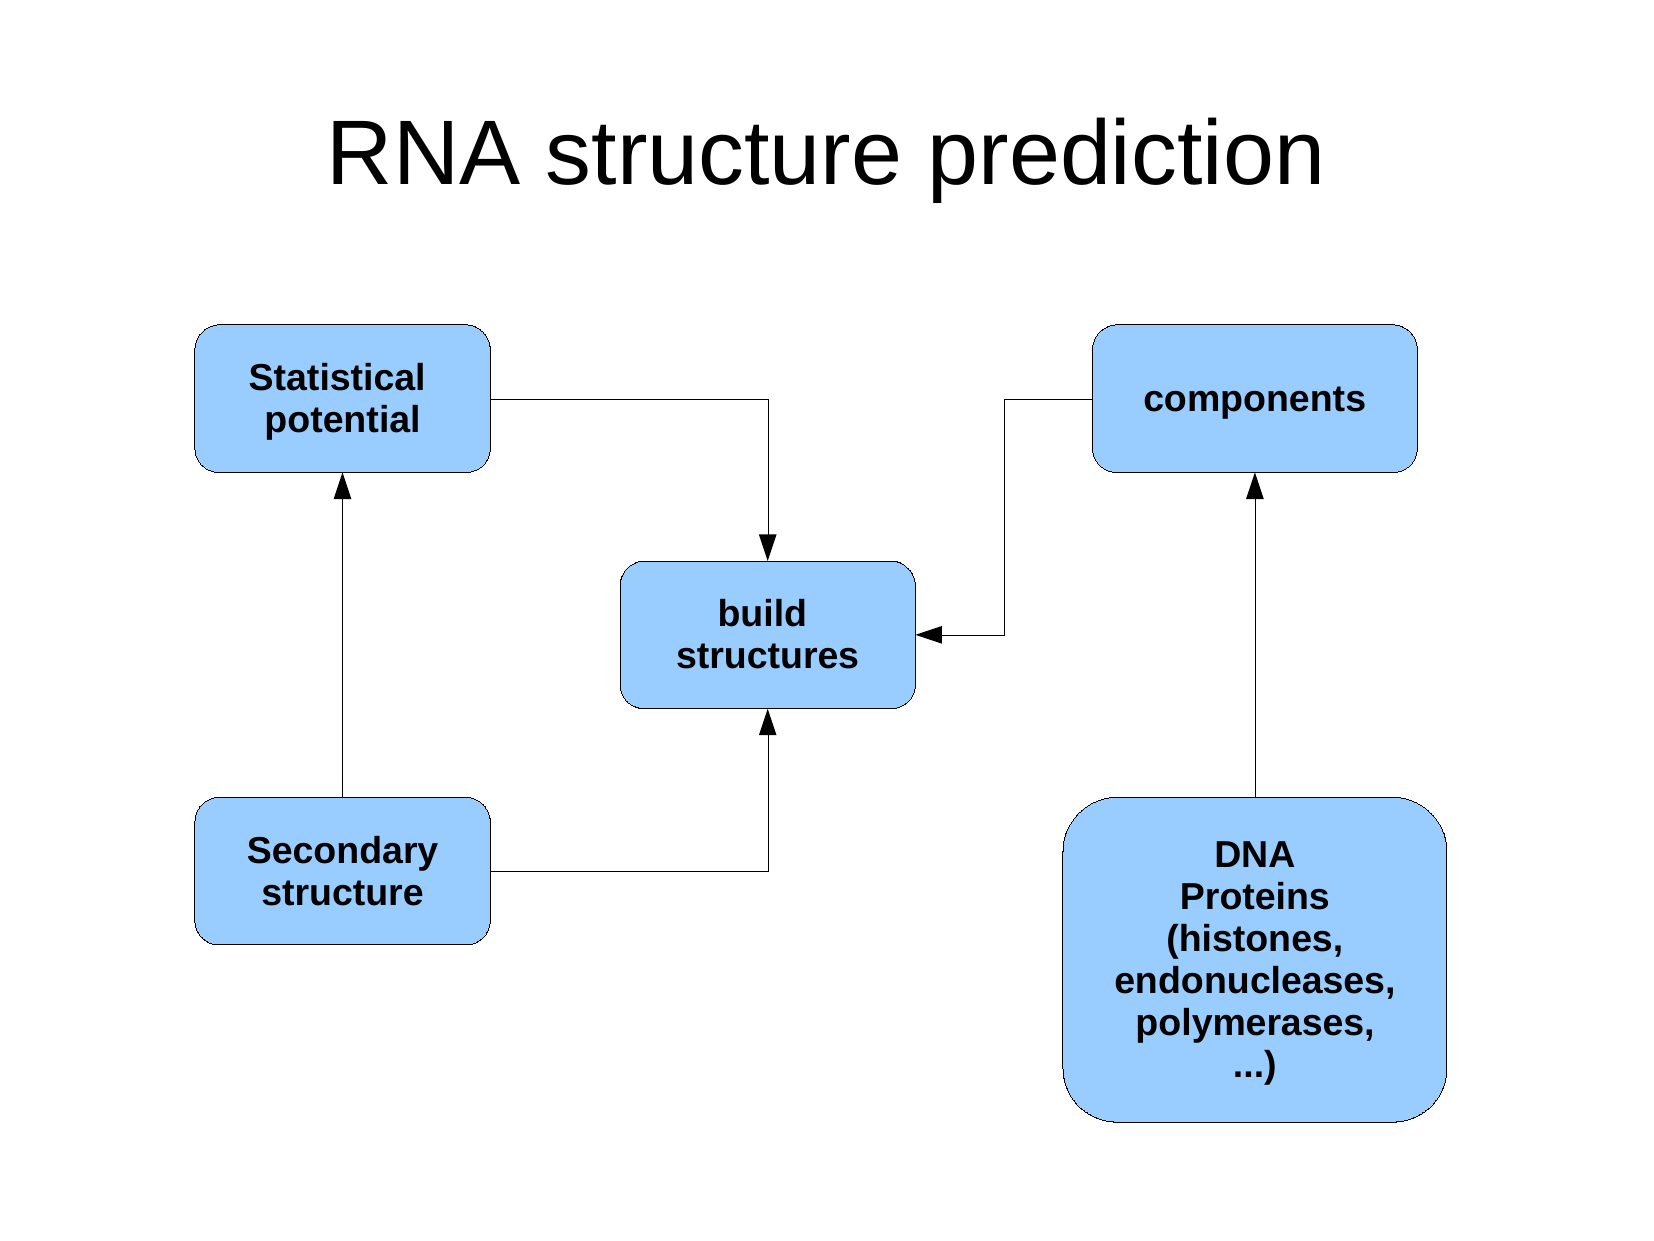

# RNA structure prediction
Statistical
potential
components
build
structures
Secondary
structure
DNA
Proteins
(histones,
endonucleases,
polymerases,
...)